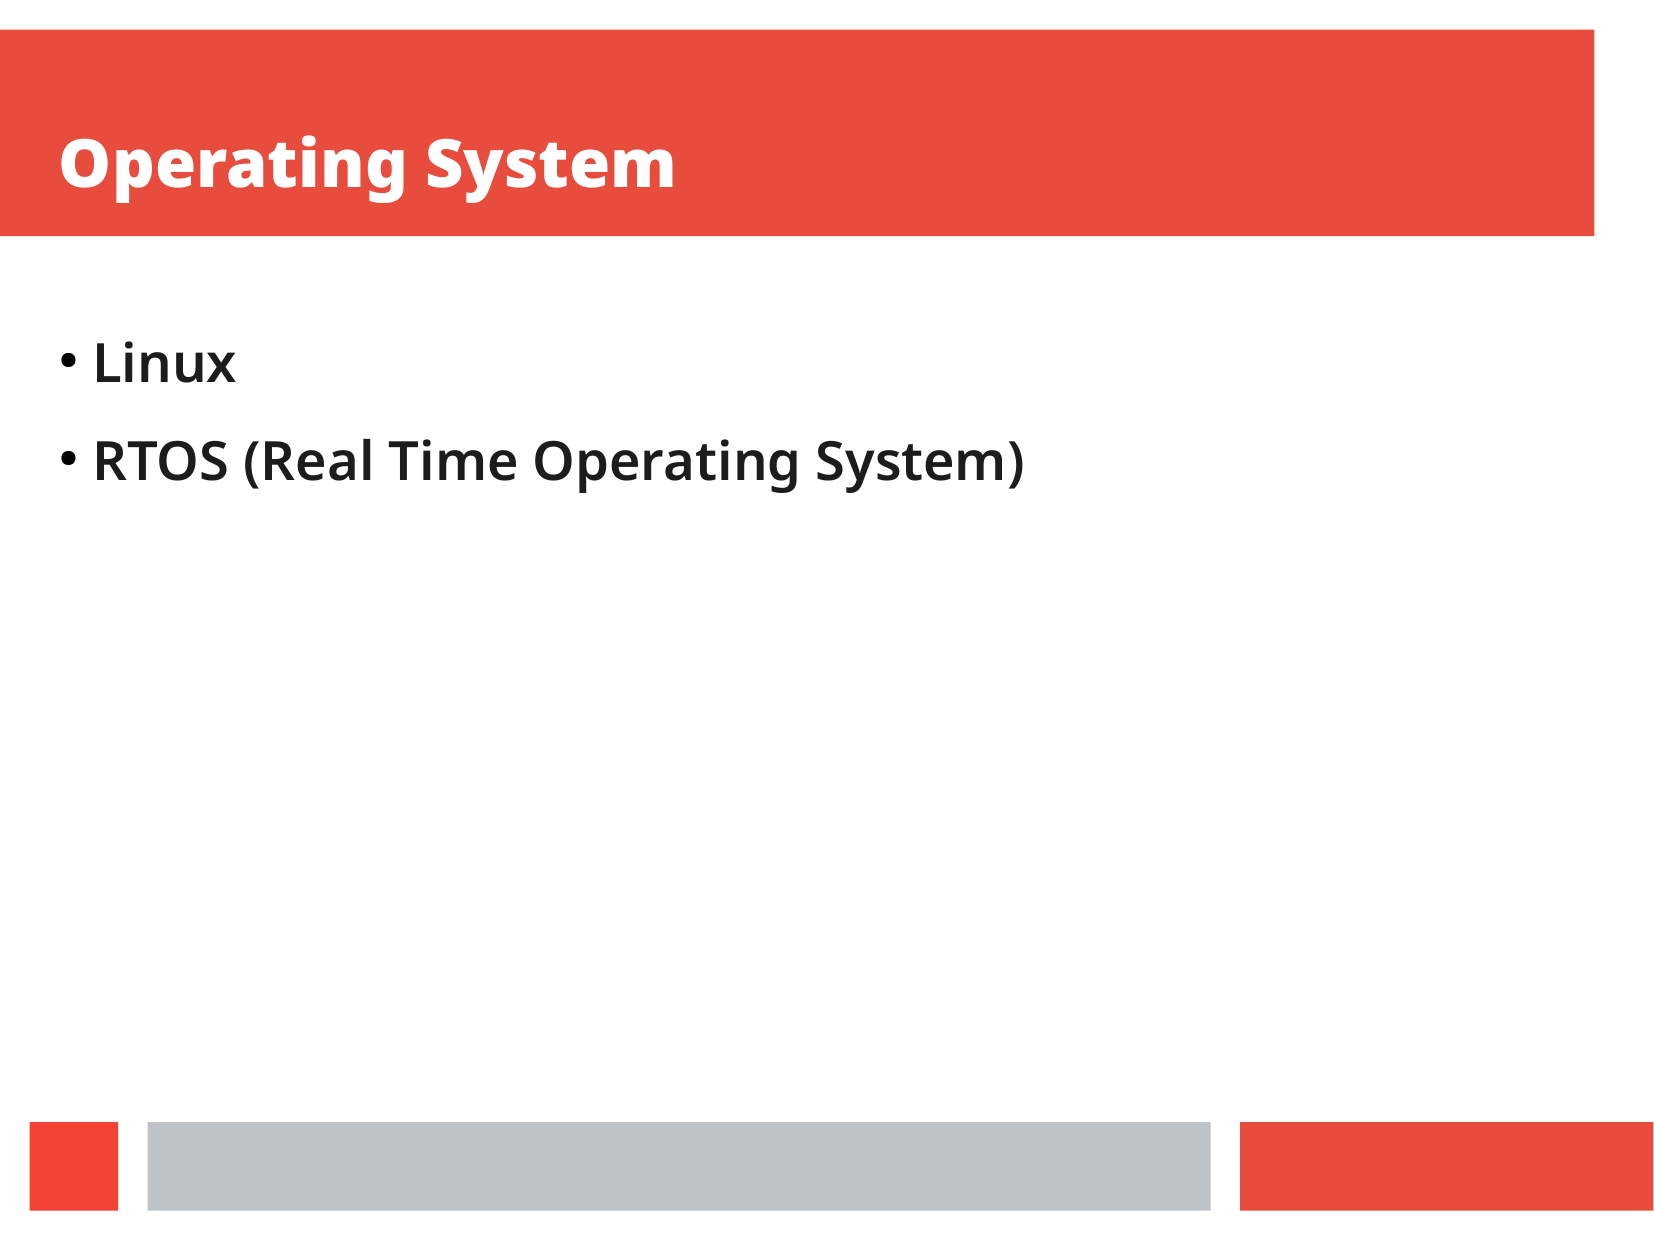

# Operating System
 Linux
 RTOS (Real Time Operating System)